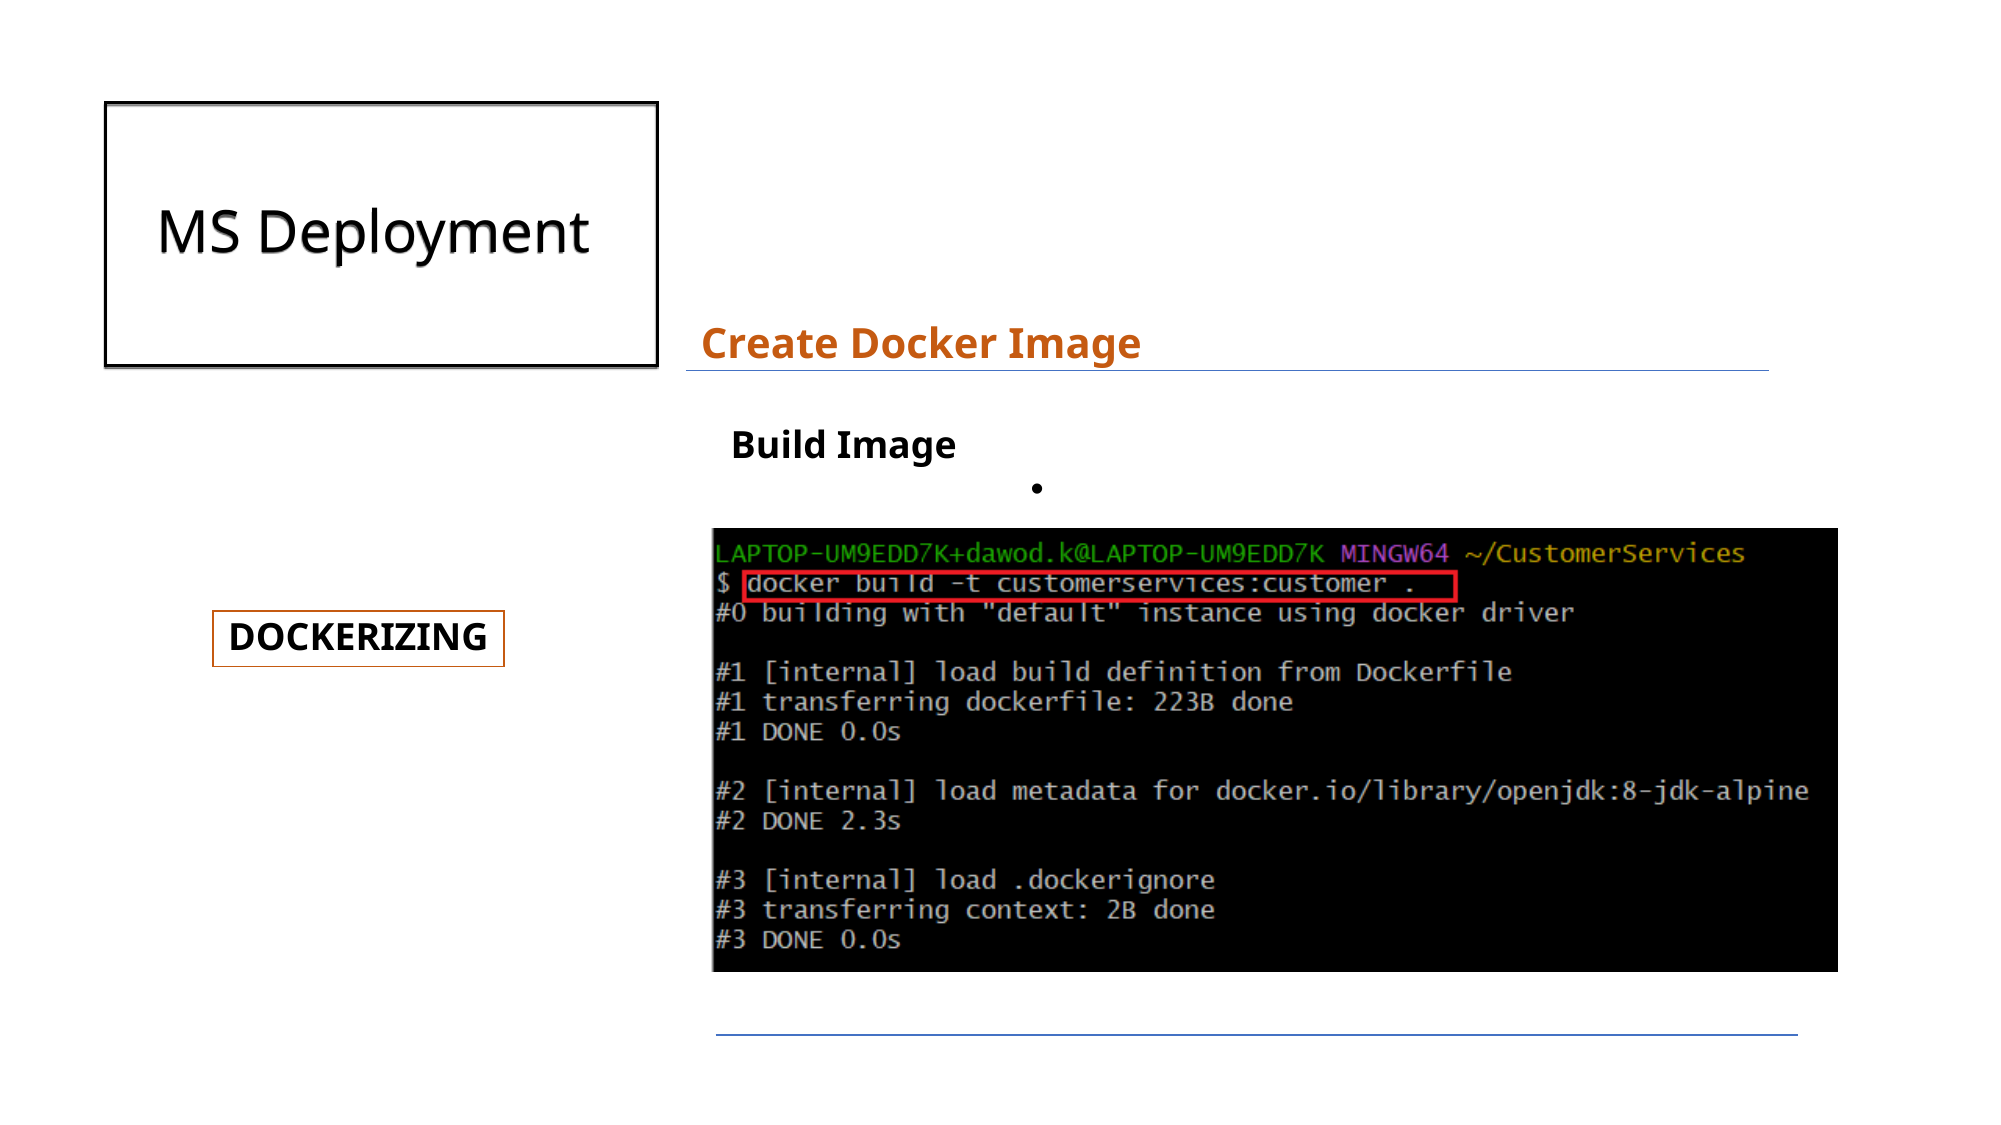

# MS Deployment
Create Docker Image
Build Image
DOCKERIZING